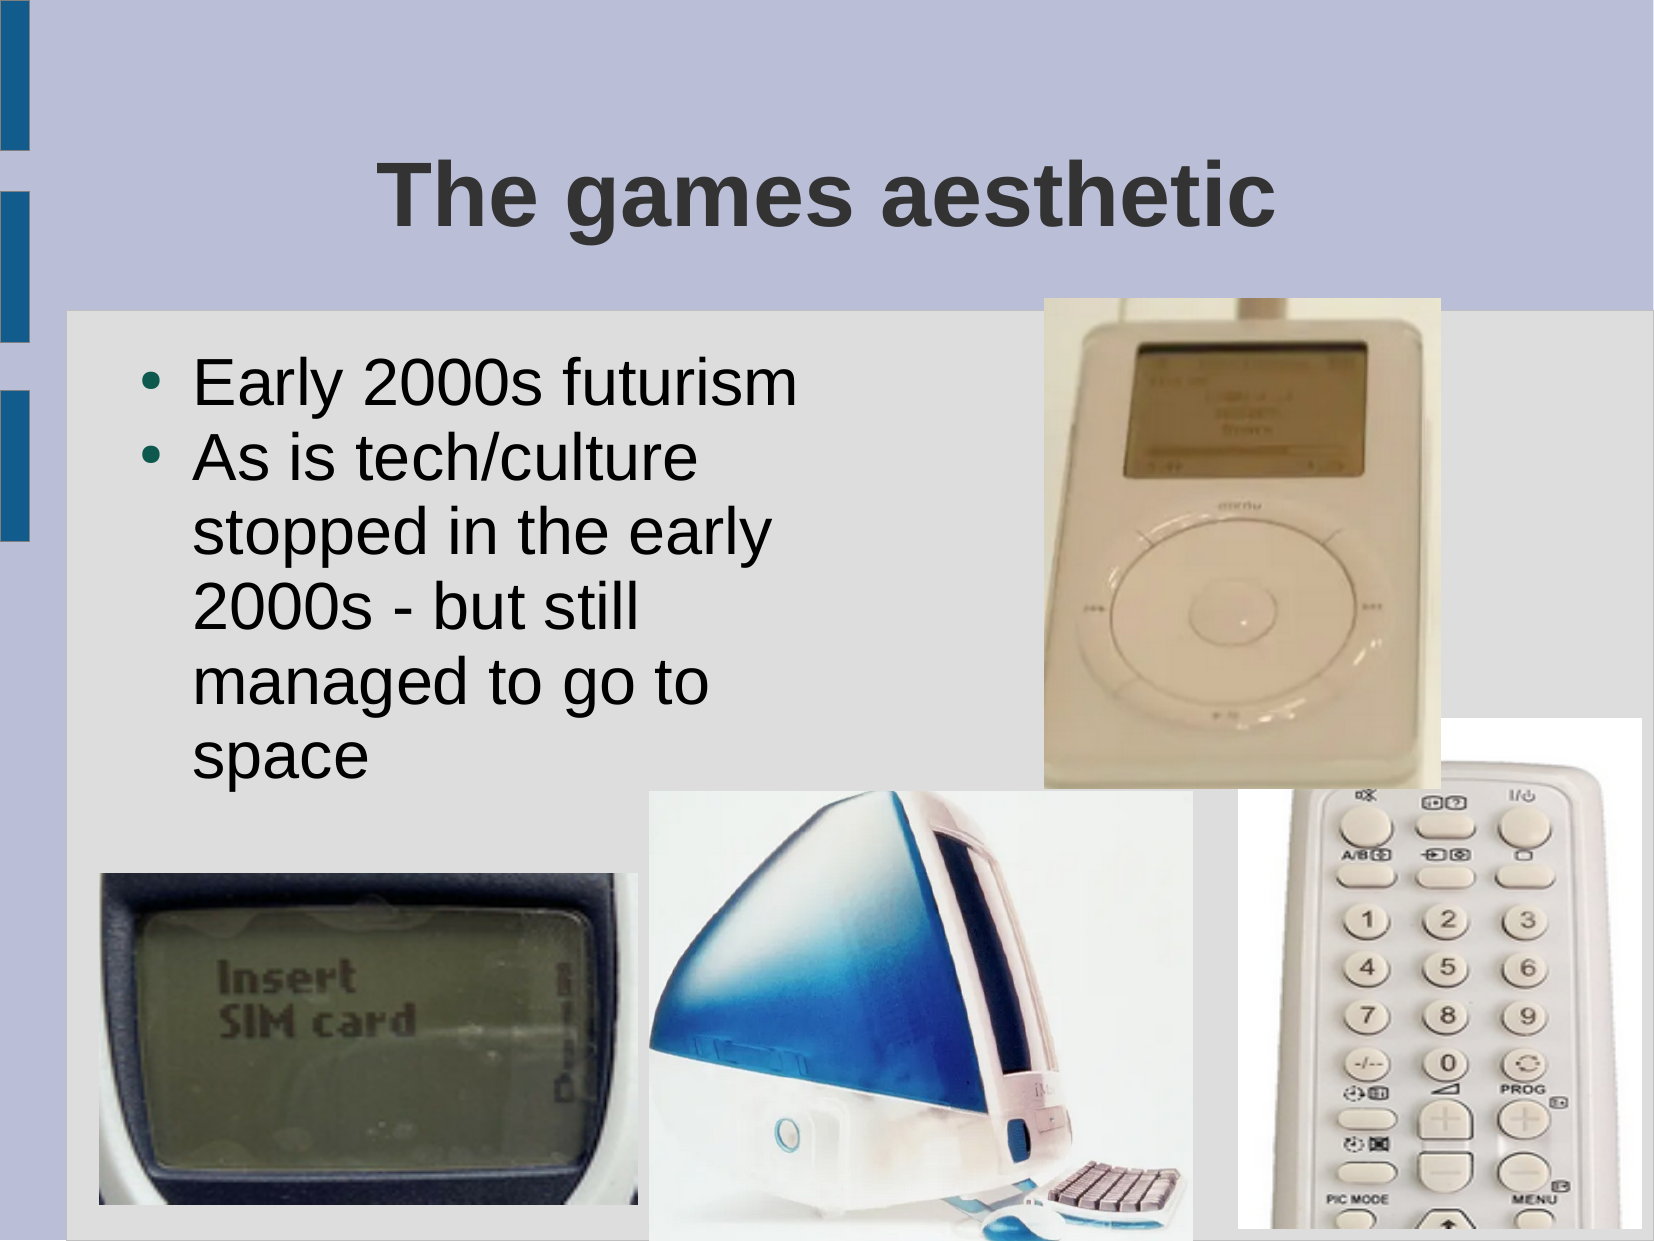

# The games aesthetic
Early 2000s futurism
As is tech/culture stopped in the early 2000s - but still managed to go to space